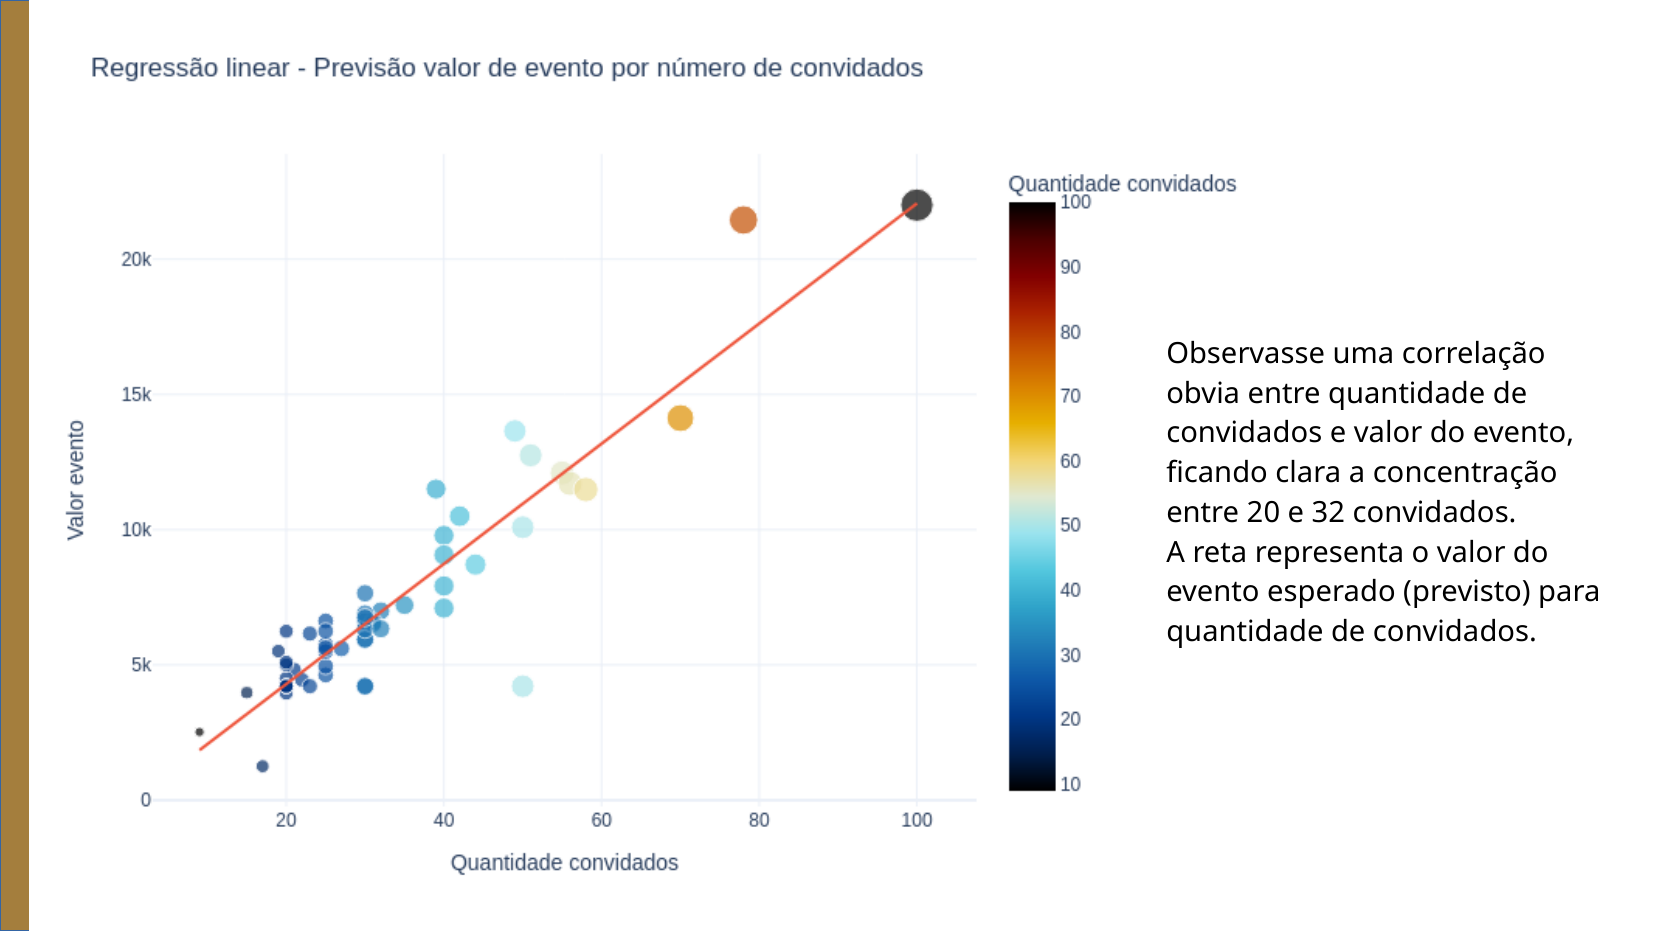

Observasse uma correlação obvia entre quantidade de convidados e valor do evento, ficando clara a concentração entre 20 e 32 convidados.
A reta representa o valor do evento esperado (previsto) para quantidade de convidados.